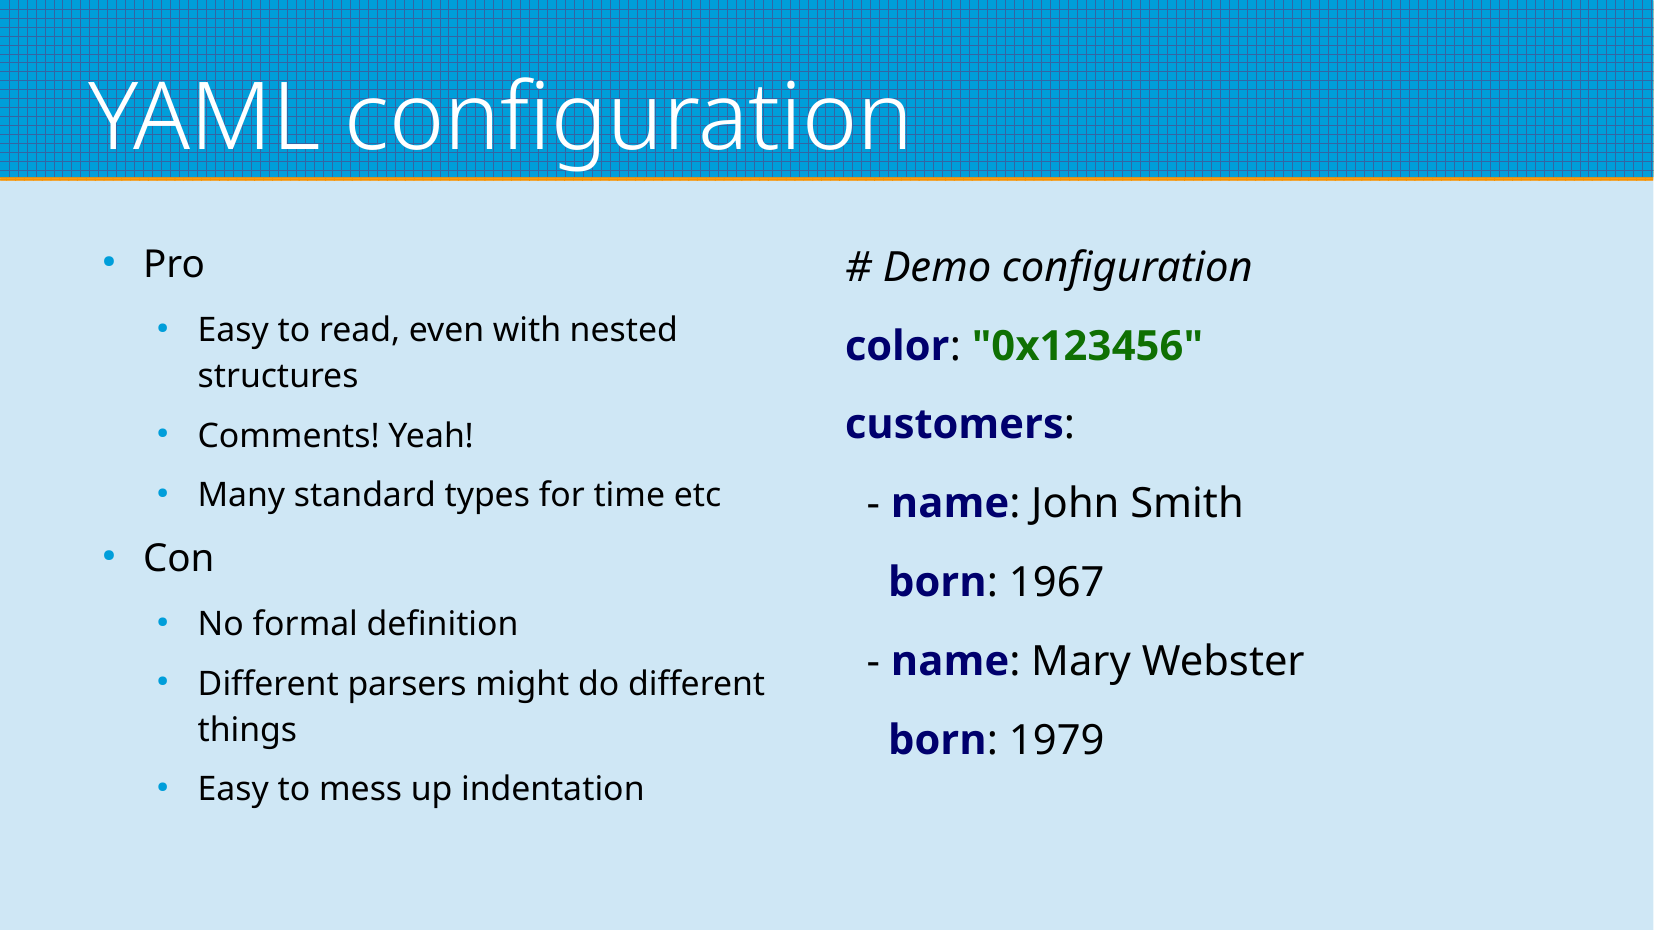

# YAML configuration
Pro
Easy to read, even with nested structures
Comments! Yeah!
Many standard types for time etc
Con
No formal definition
Different parsers might do different things
Easy to mess up indentation
# Demo configuration
color: "0x123456"
customers:
 - name: John Smith
 born: 1967
 - name: Mary Webster
 born: 1979